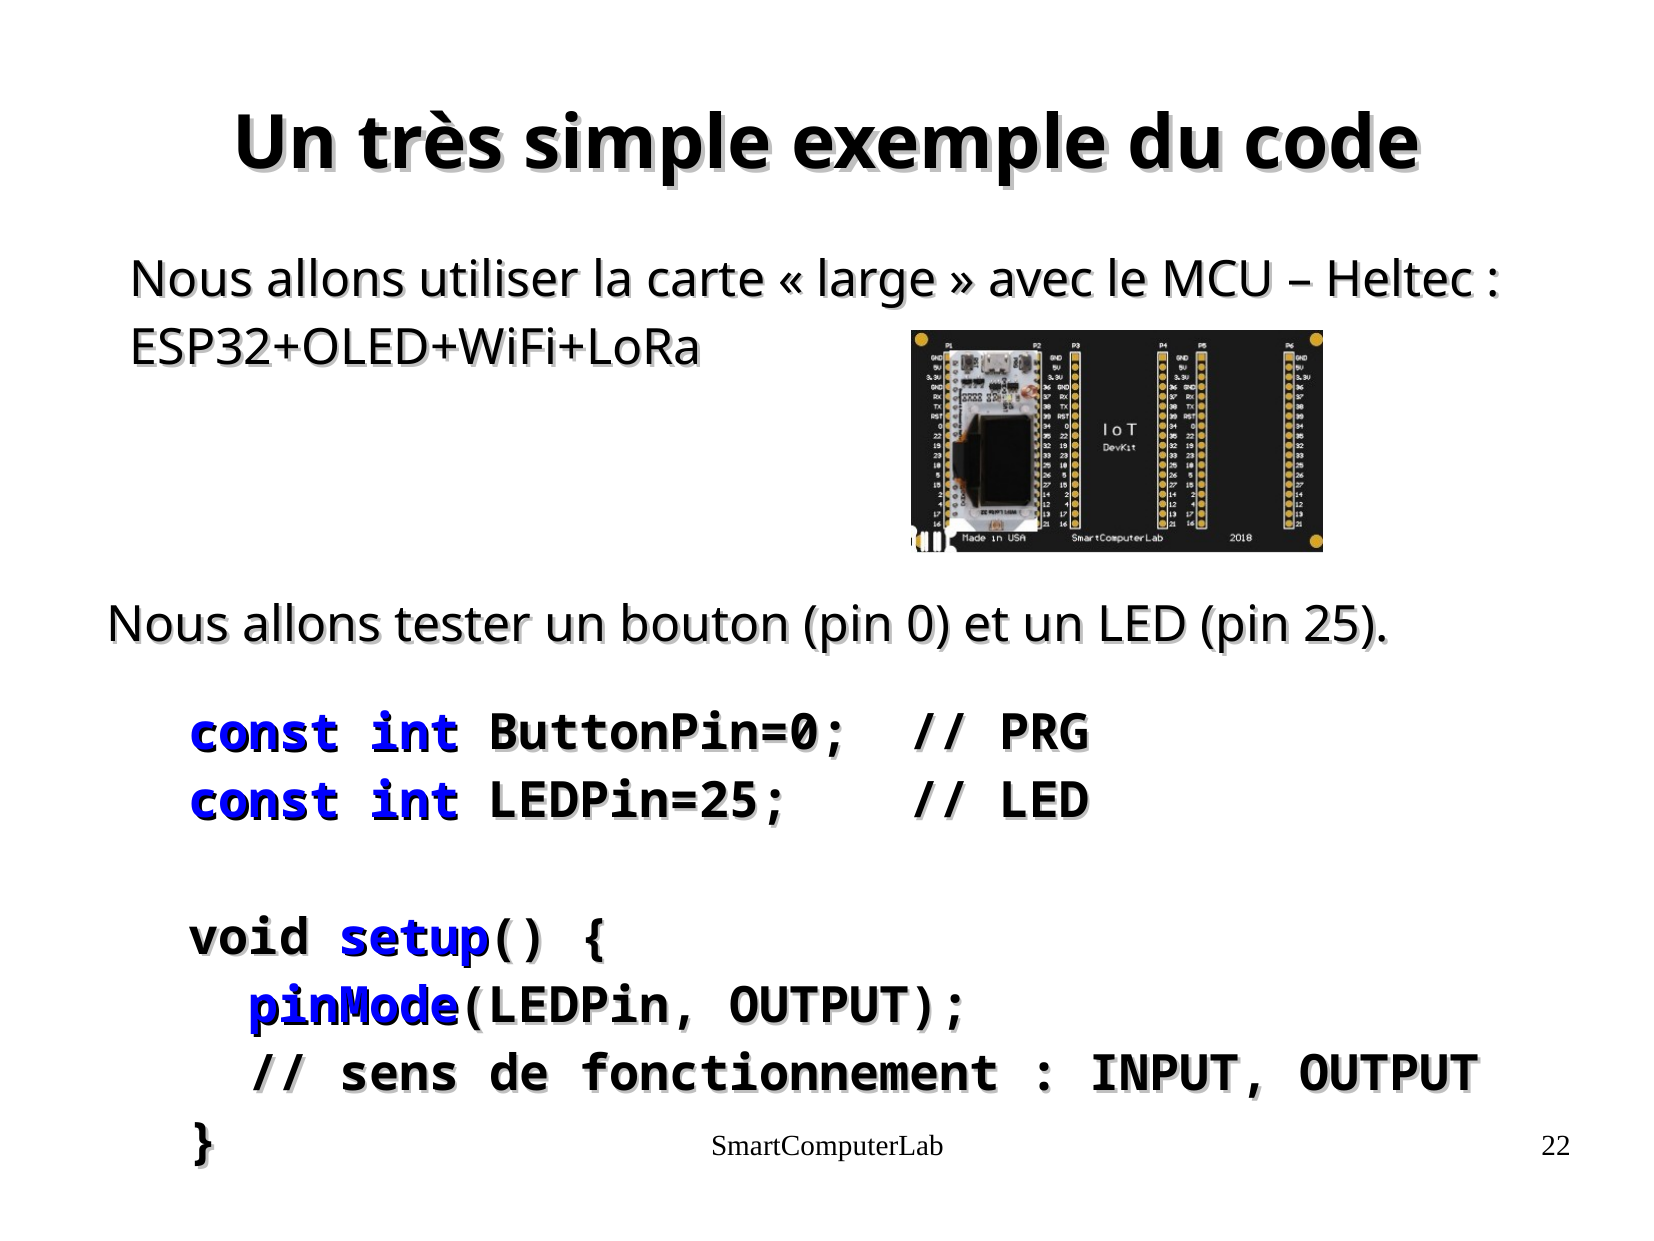

# Un très simple exemple du code
Nous allons utiliser la carte « large » avec le MCU – Heltec : ESP32+OLED+WiFi+LoRa
Nous allons tester un bouton (pin 0) et un LED (pin 25).
const int ButtonPin=0; // PRG
const int LEDPin=25; // LED
void setup() {
 pinMode(LEDPin, OUTPUT);
 // sens de fonctionnement : INPUT, OUTPUT
}
SmartComputerLab
22